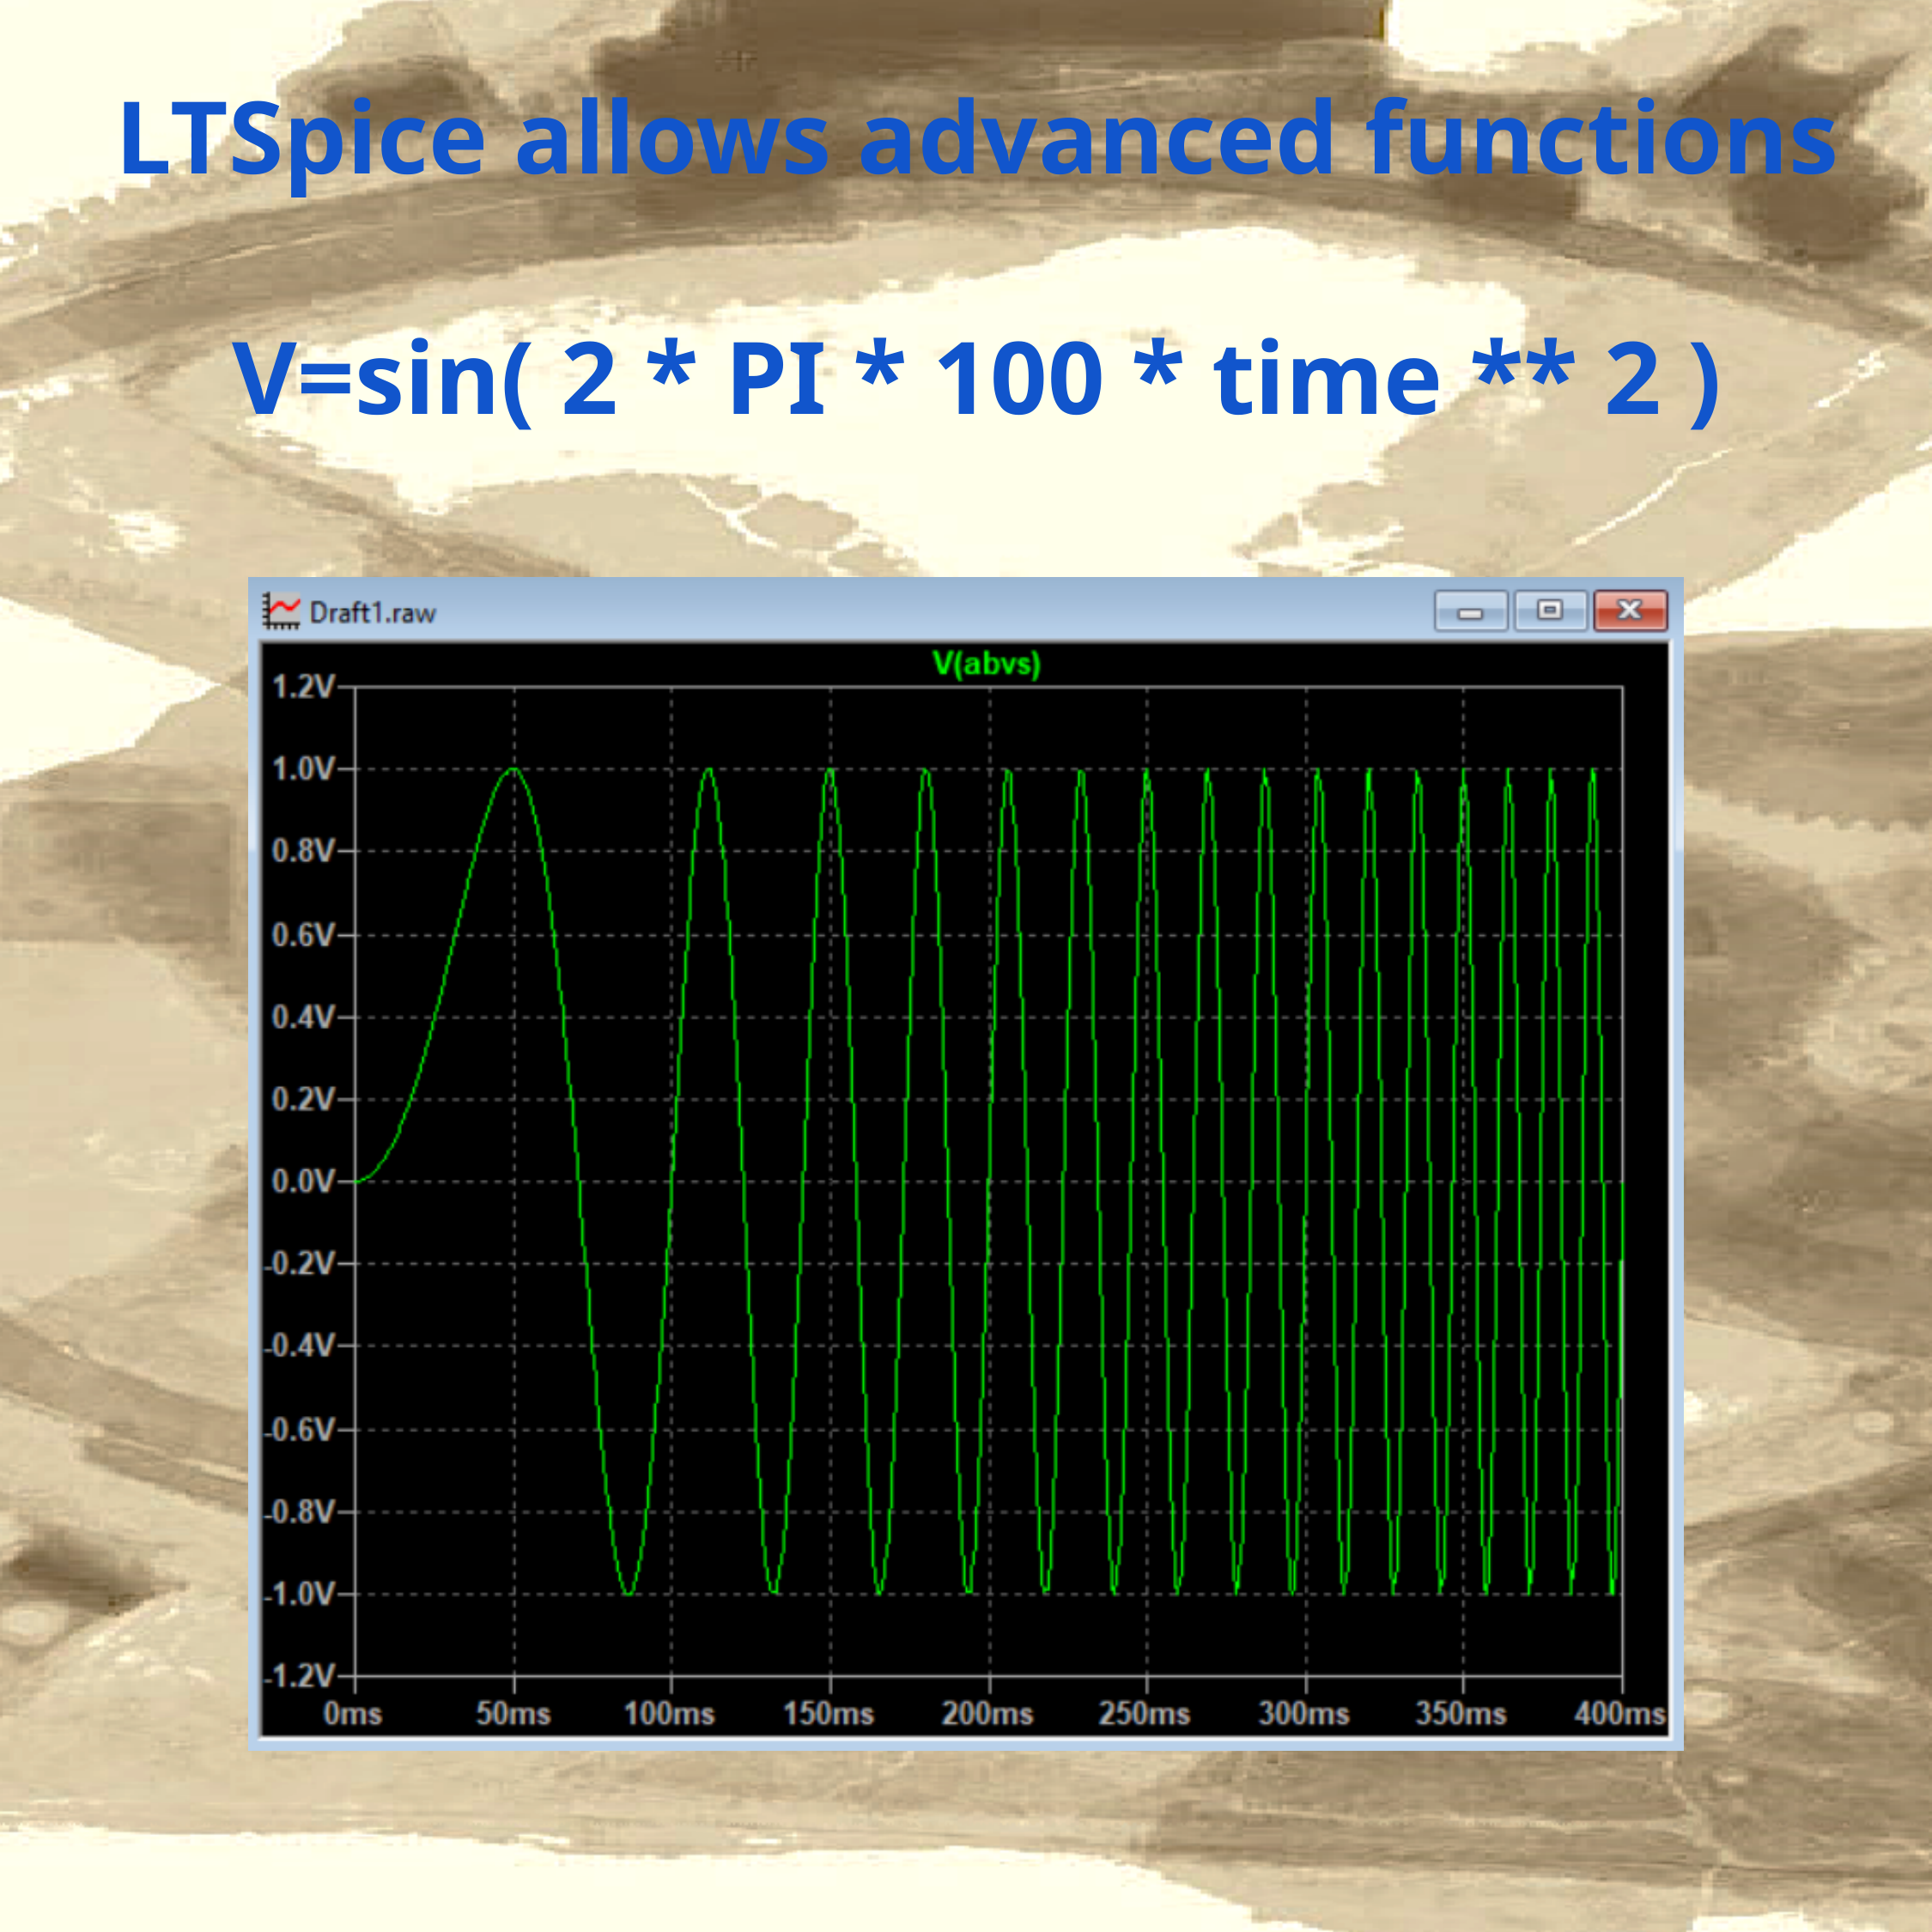

LTSpice allows advanced functions
V=sin( 2 * PI * 100 * time ** 2 )